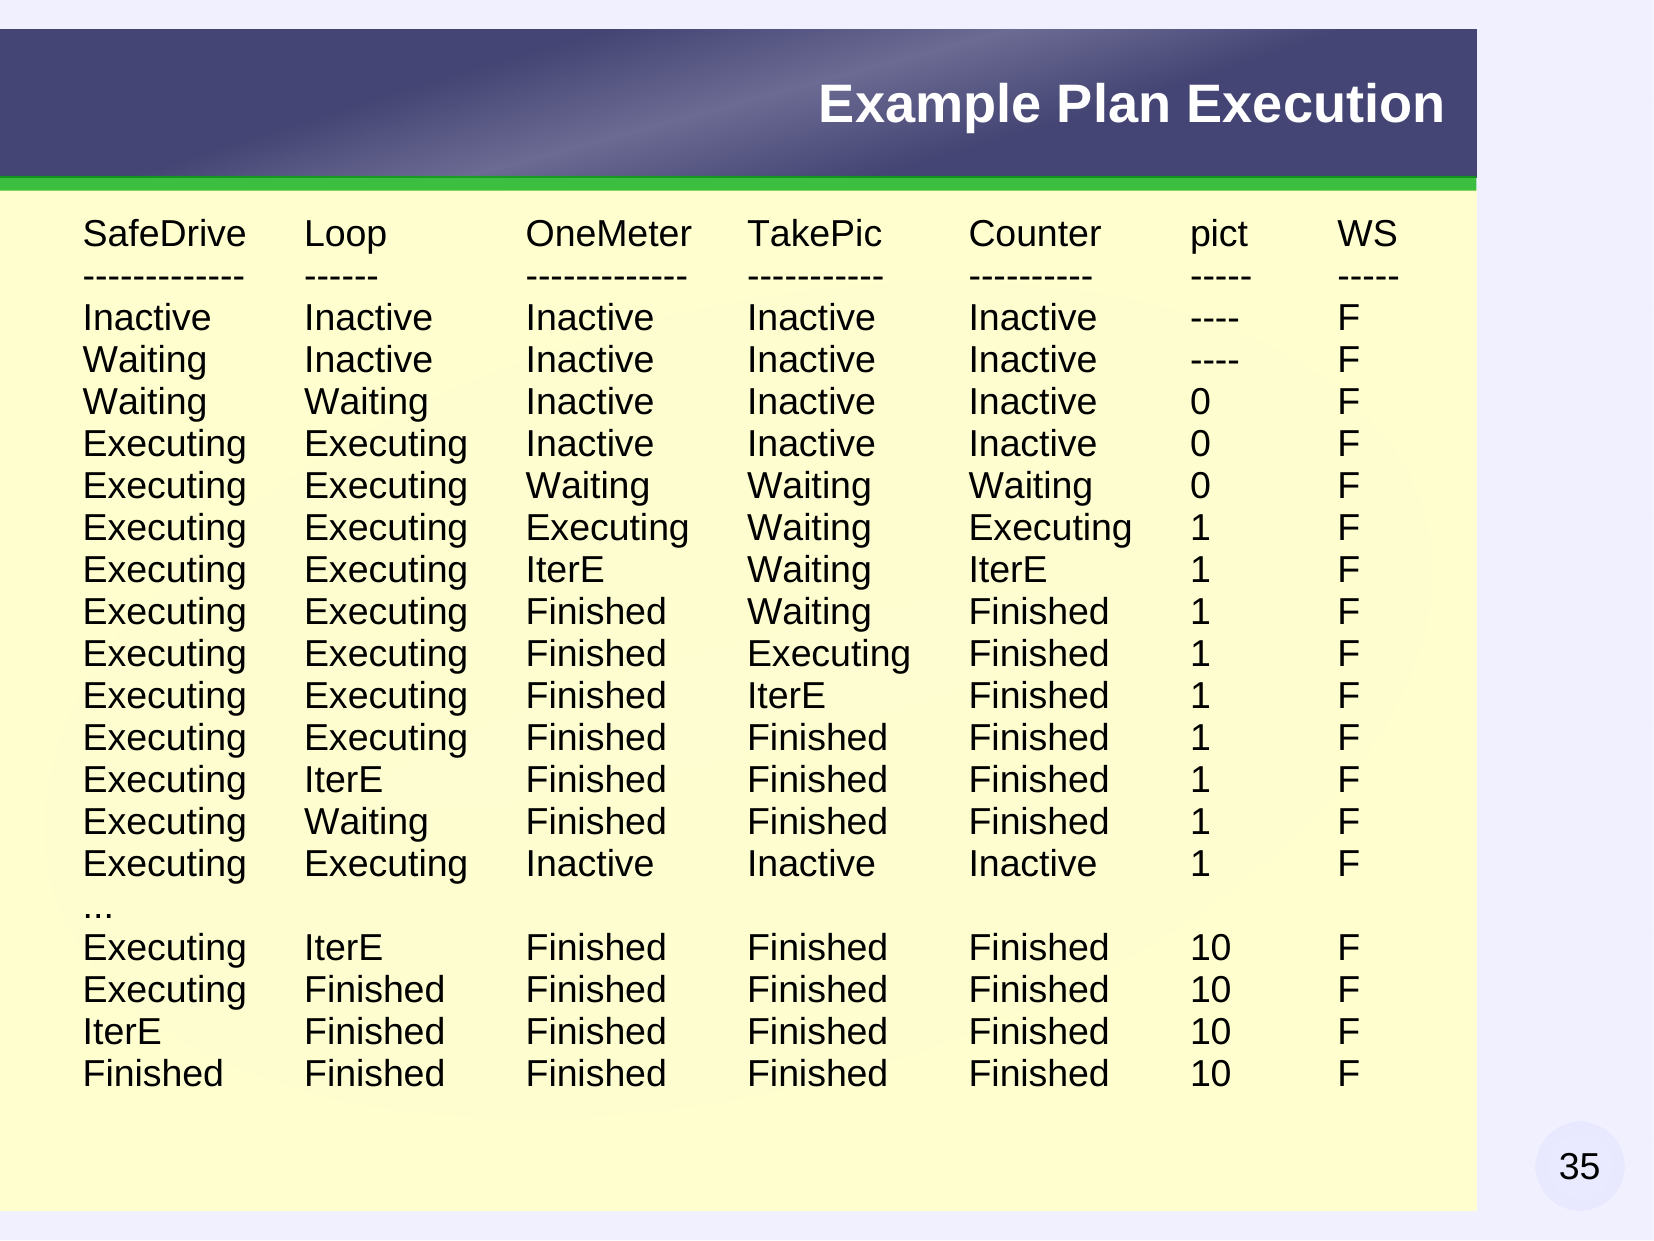

# Example Plan Execution
SafeDrive	Loop		OneMeter	TakePic		Counter		pict		WS
-------------	------		-------------	-----------		----------		-----		-----
Inactive		Inactive		Inactive		Inactive		Inactive		----		F
Waiting		Inactive		Inactive		Inactive		Inactive		----		F
Waiting		Waiting		Inactive		Inactive		Inactive		0		F
Executing	Executing	Inactive		Inactive		Inactive		0		F
Executing	Executing	Waiting		Waiting		Waiting		0		F
Executing	Executing	Executing	Waiting		Executing	1		F
Executing	Executing	IterE		Waiting		IterE		1		F
Executing	Executing	Finished		Waiting		Finished		1		F
Executing	Executing	Finished		Executing	Finished		1		F
Executing	Executing	Finished		IterE		Finished		1		F
Executing	Executing	Finished		Finished		Finished		1		F
Executing	IterE		Finished		Finished		Finished		1		F
Executing	Waiting		Finished		Finished		Finished		1		F
Executing	Executing	Inactive		Inactive		Inactive		1		F
...
Executing	IterE		Finished		Finished		Finished		10		F
Executing	Finished		Finished		Finished		Finished		10		F
IterE		Finished		Finished		Finished		Finished		10		F
Finished		Finished		Finished		Finished		Finished		10		F